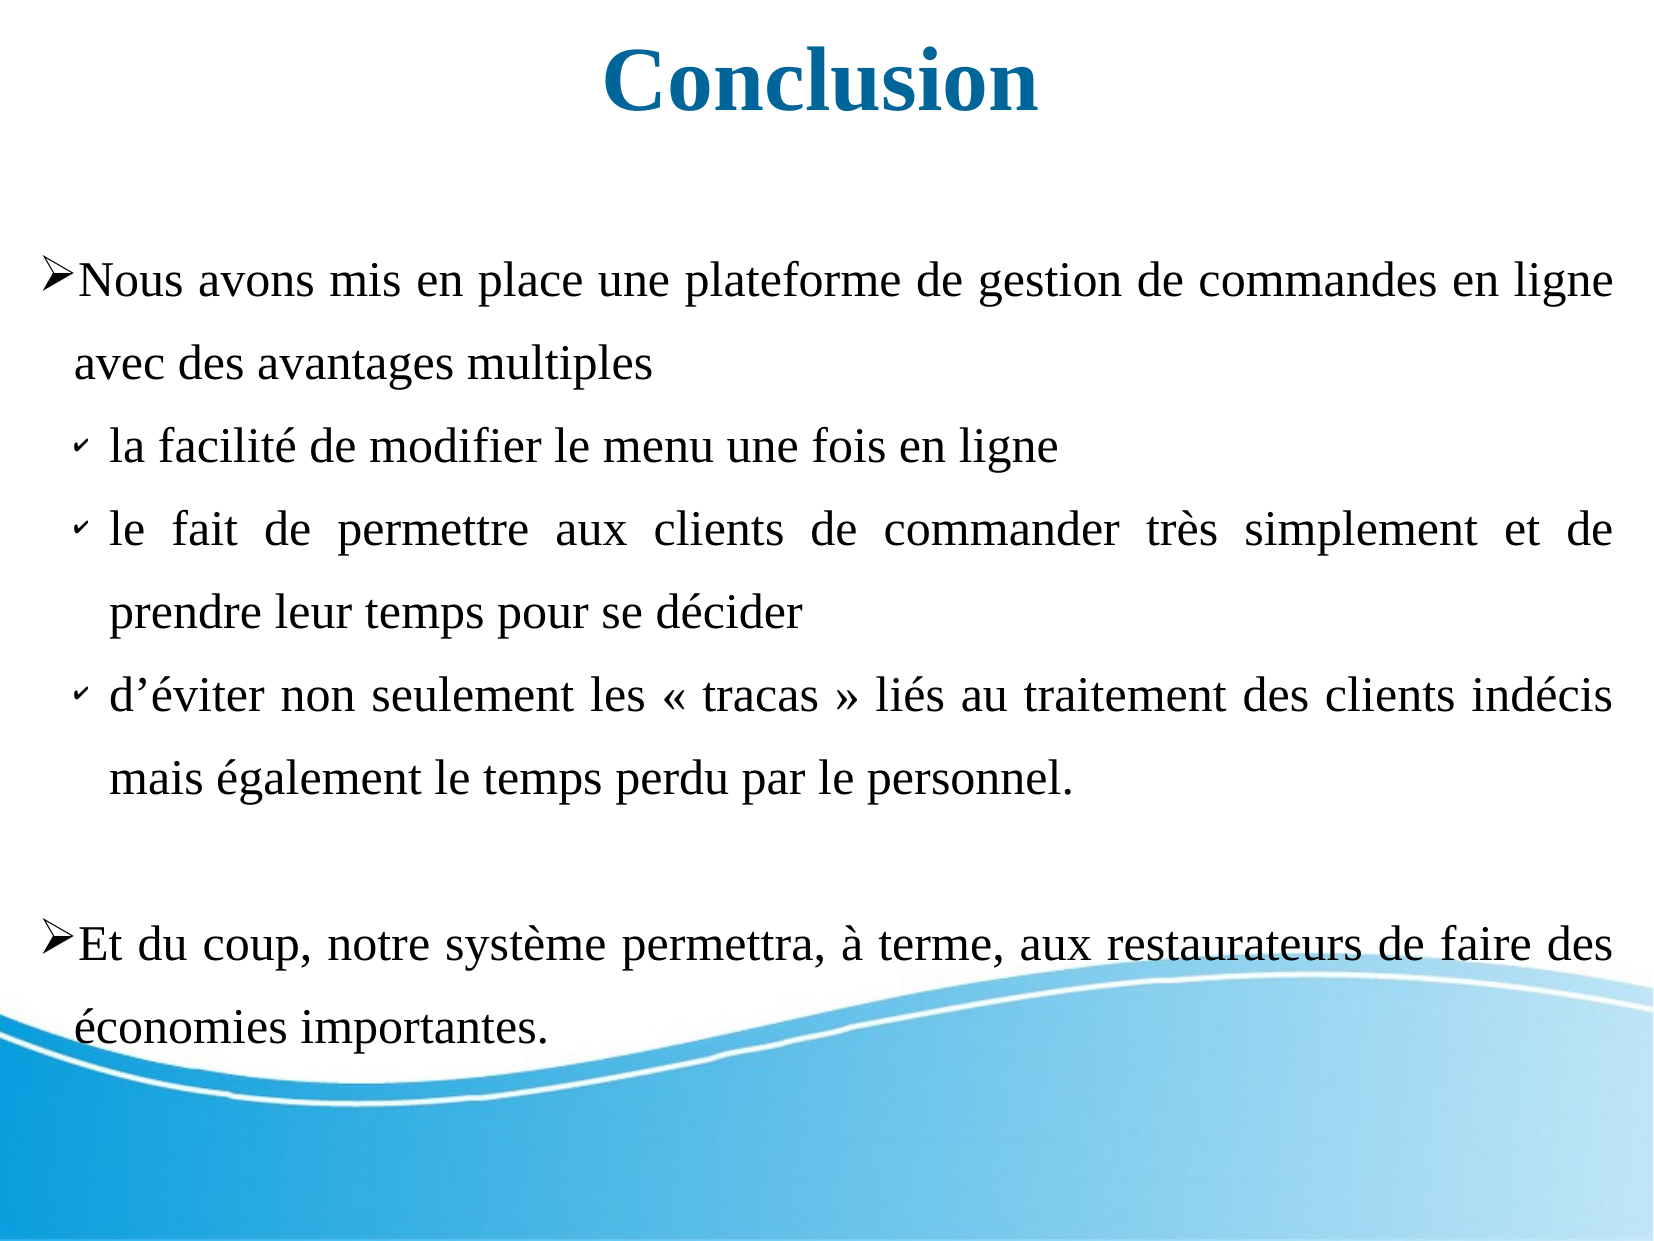

# Conclusion
Nous avons mis en place une plateforme de gestion de commandes en ligne avec des avantages multiples
la facilité de modifier le menu une fois en ligne
le fait de permettre aux clients de commander très simplement et de prendre leur temps pour se décider
d’éviter non seulement les « tracas » liés au traitement des clients indécis mais également le temps perdu par le personnel.
Et du coup, notre système permettra, à terme, aux restaurateurs de faire des économies importantes.